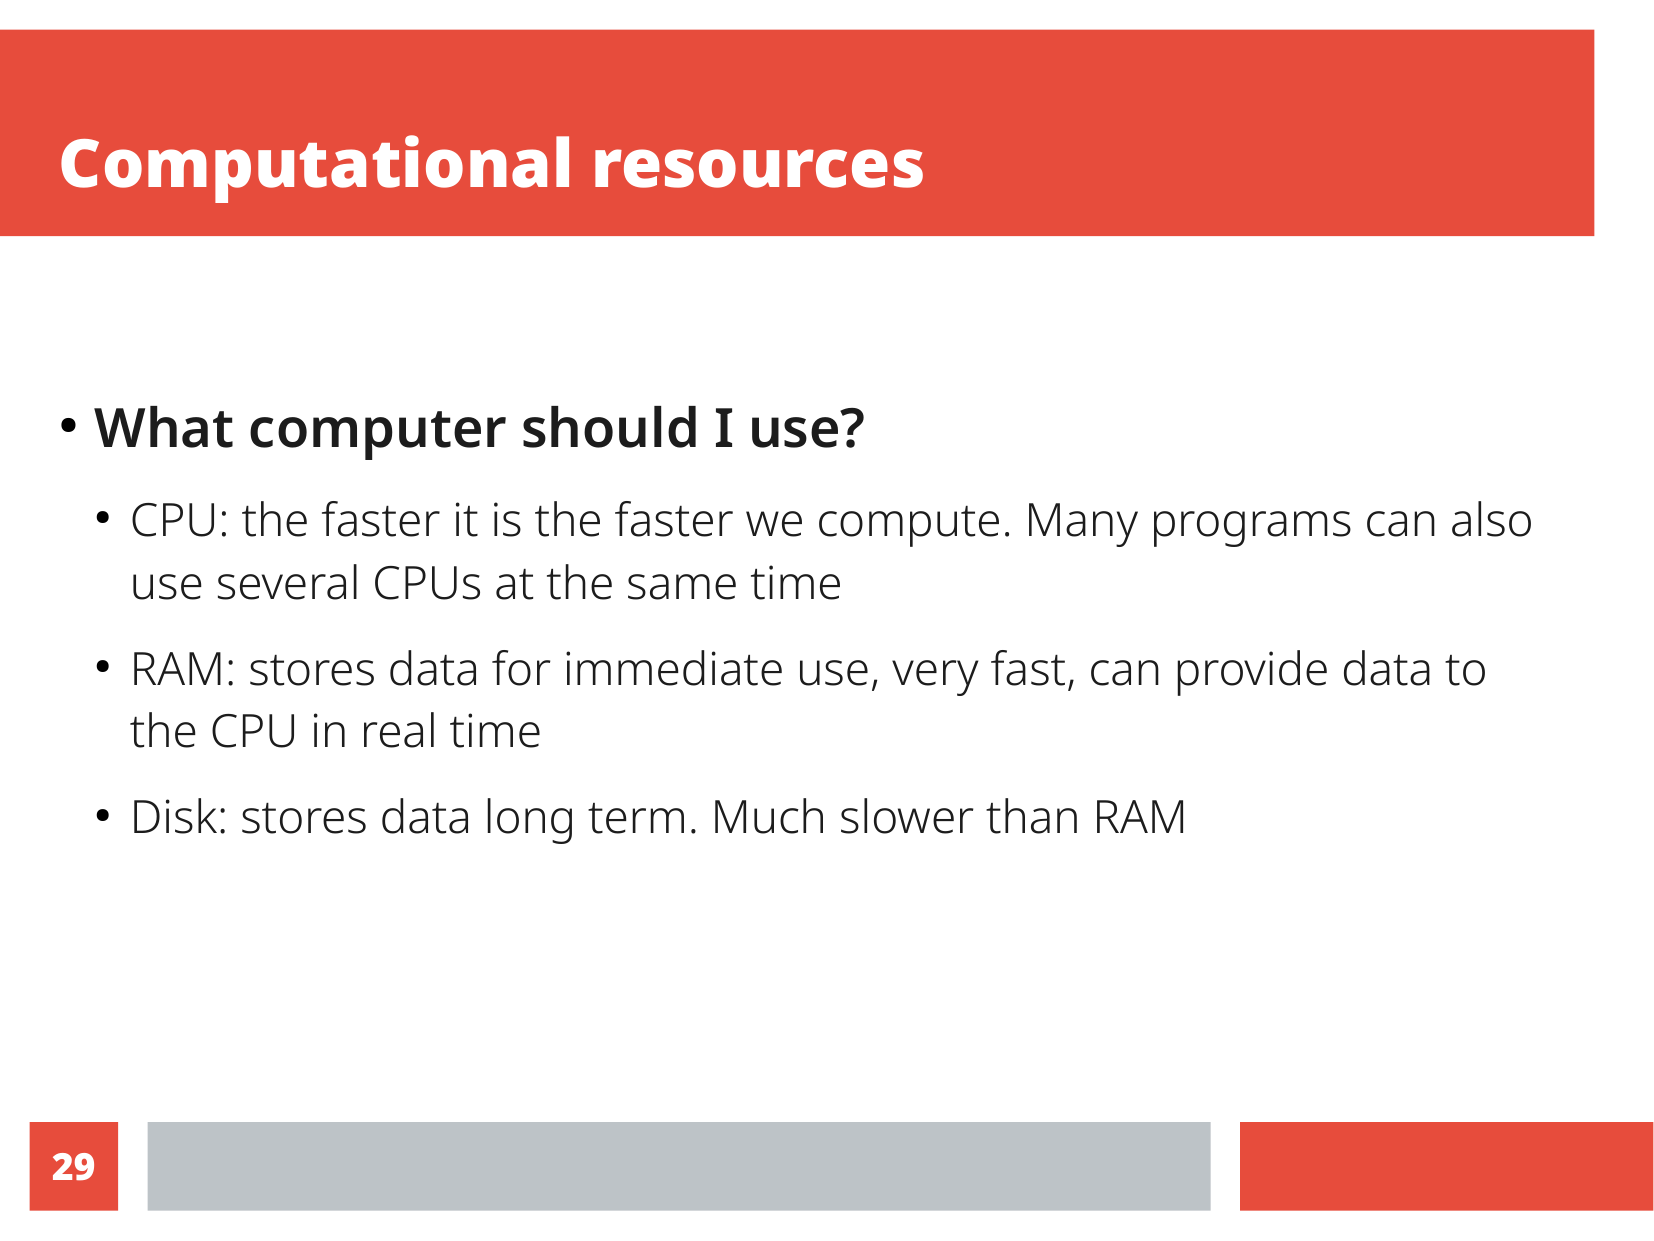

# Computational resources
What computer should I use?
CPU: the faster it is the faster we compute. Many programs can also use several CPUs at the same time
RAM: stores data for immediate use, very fast, can provide data to the CPU in real time
Disk: stores data long term. Much slower than RAM
29